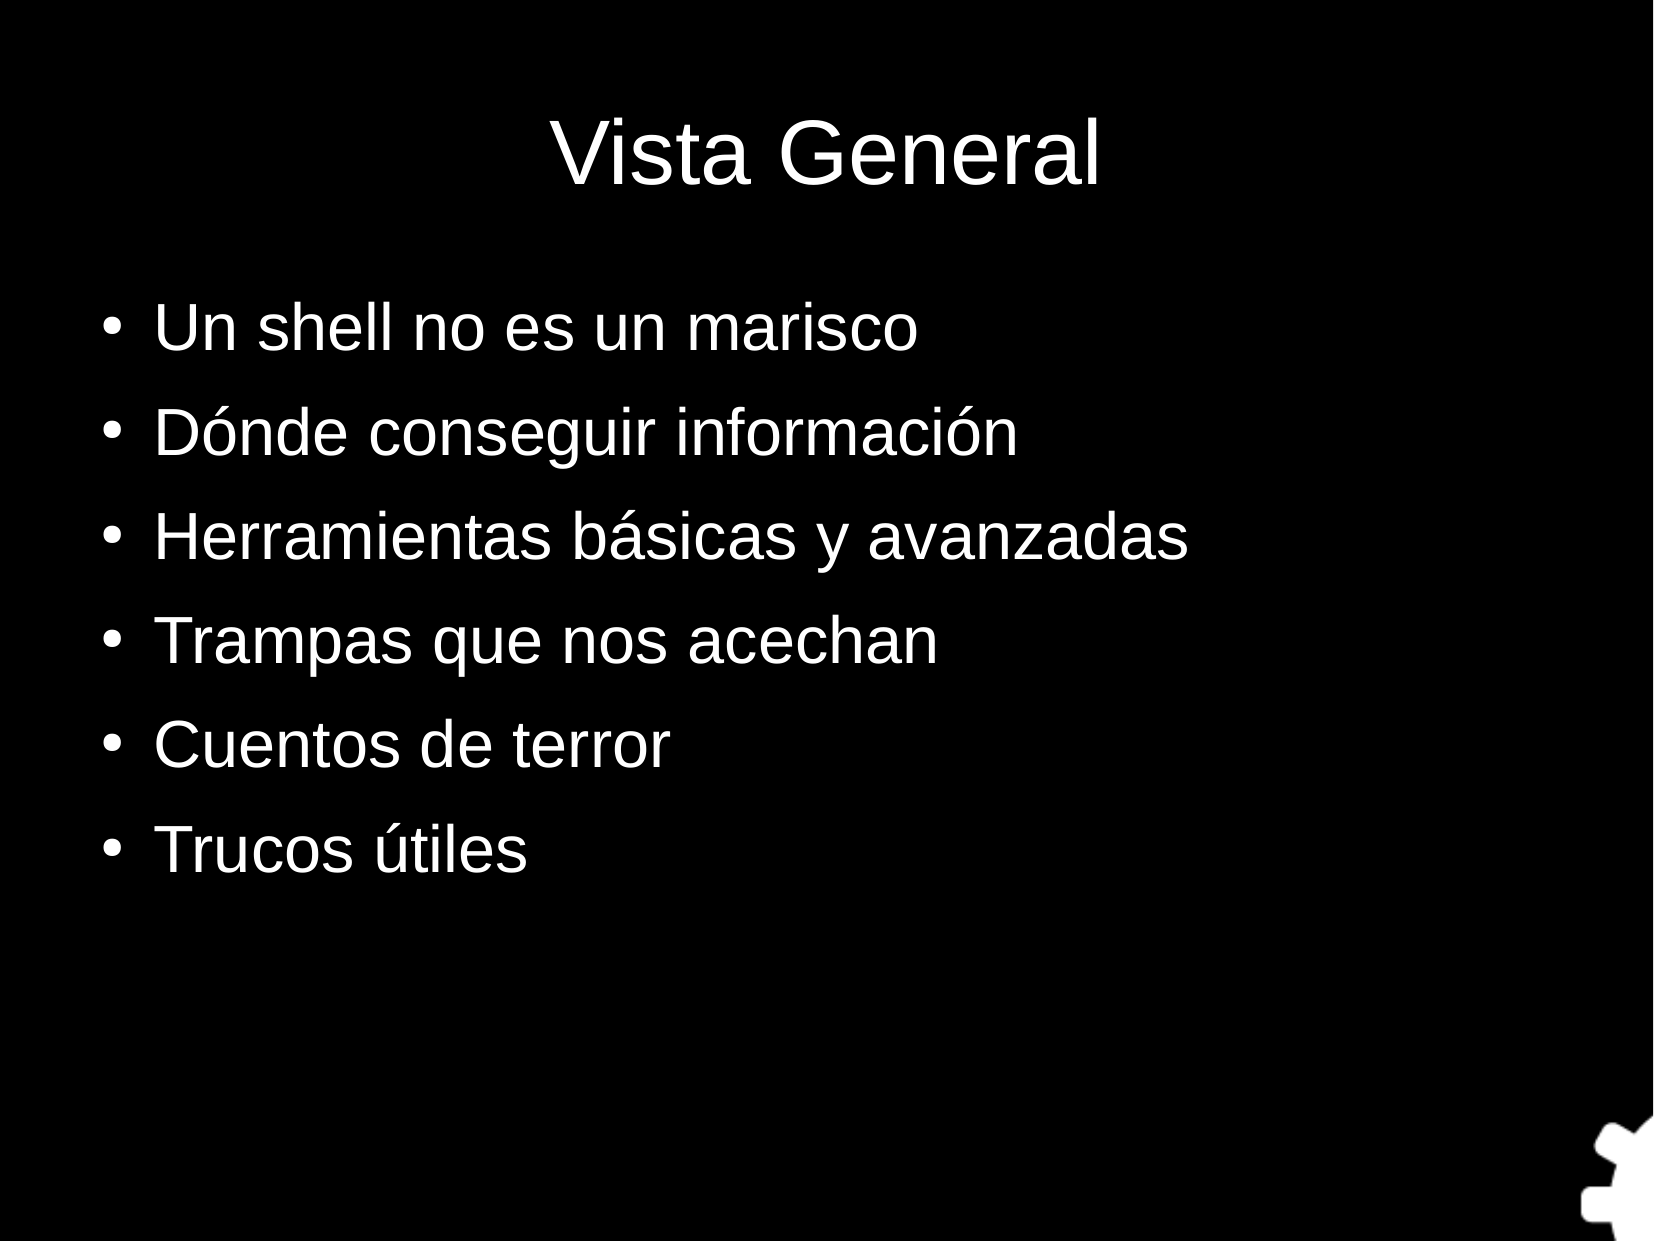

# Vista General
Un shell no es un marisco
Dónde conseguir información
Herramientas básicas y avanzadas
Trampas que nos acechan
Cuentos de terror
Trucos útiles